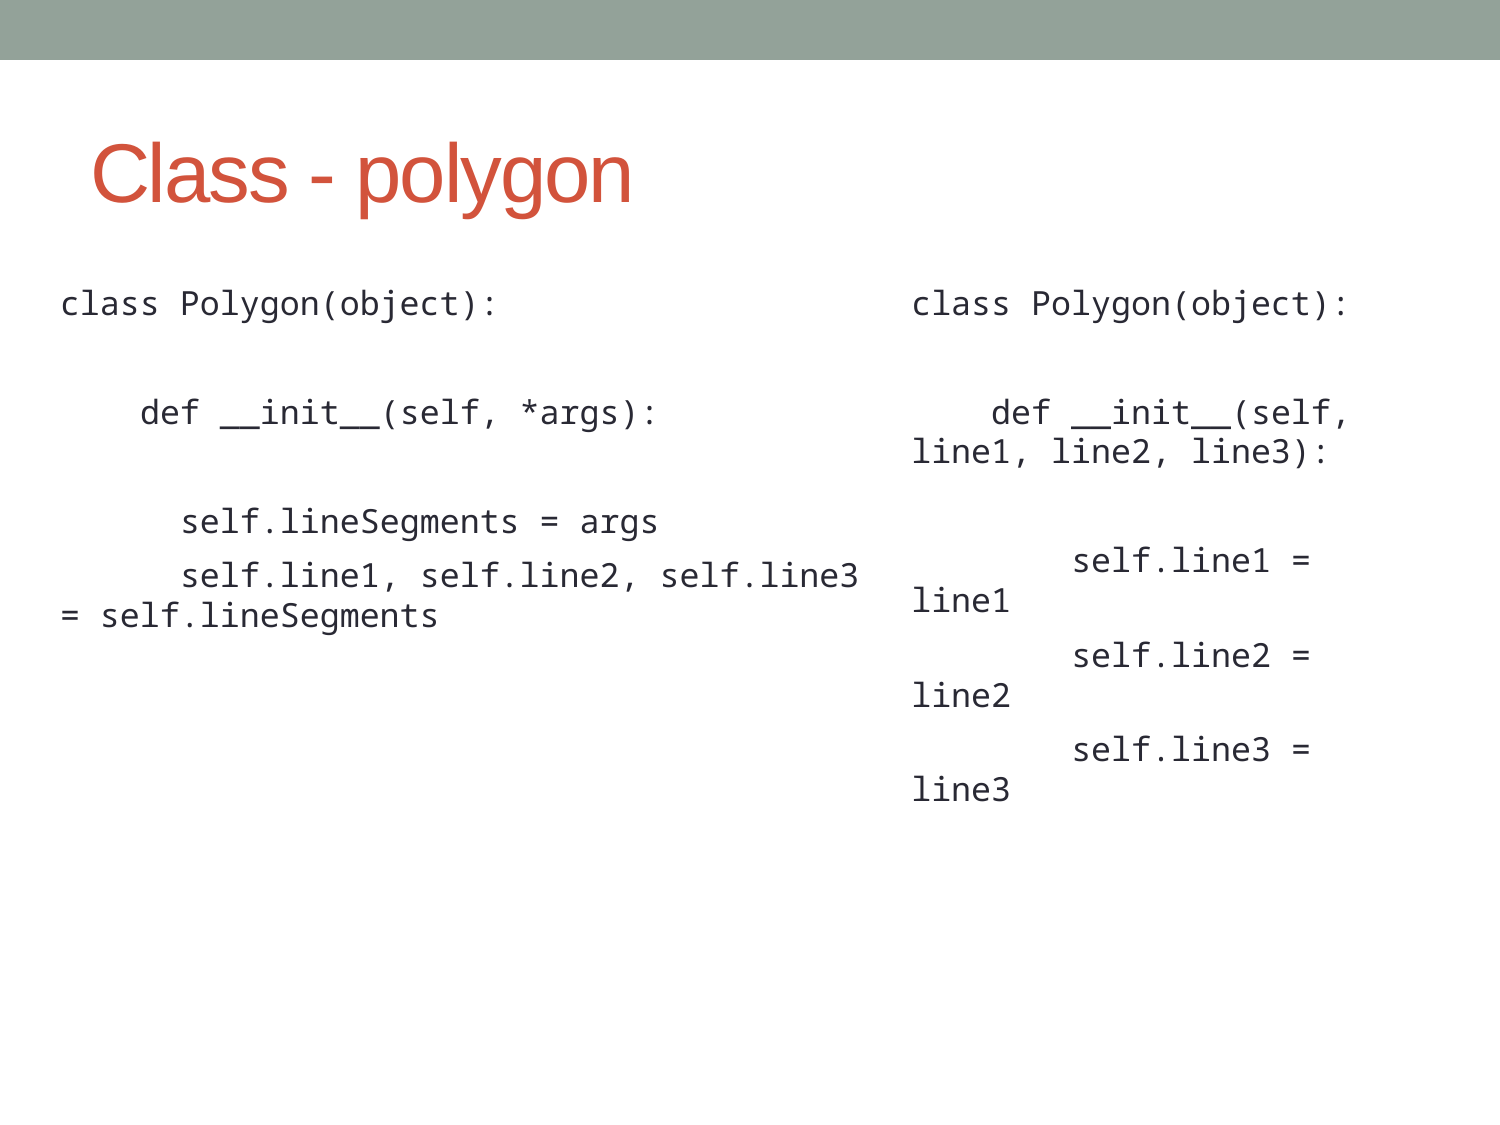

# Class - polygon
class Polygon(object):
 def __init__(self, *args):
 self.lineSegments = args
 self.line1, self.line2, self.line3 = self.lineSegments
class Polygon(object):
 def __init__(self, line1, line2, line3):
 self.line1 = line1
 self.line2 = line2
 self.line3 = line3